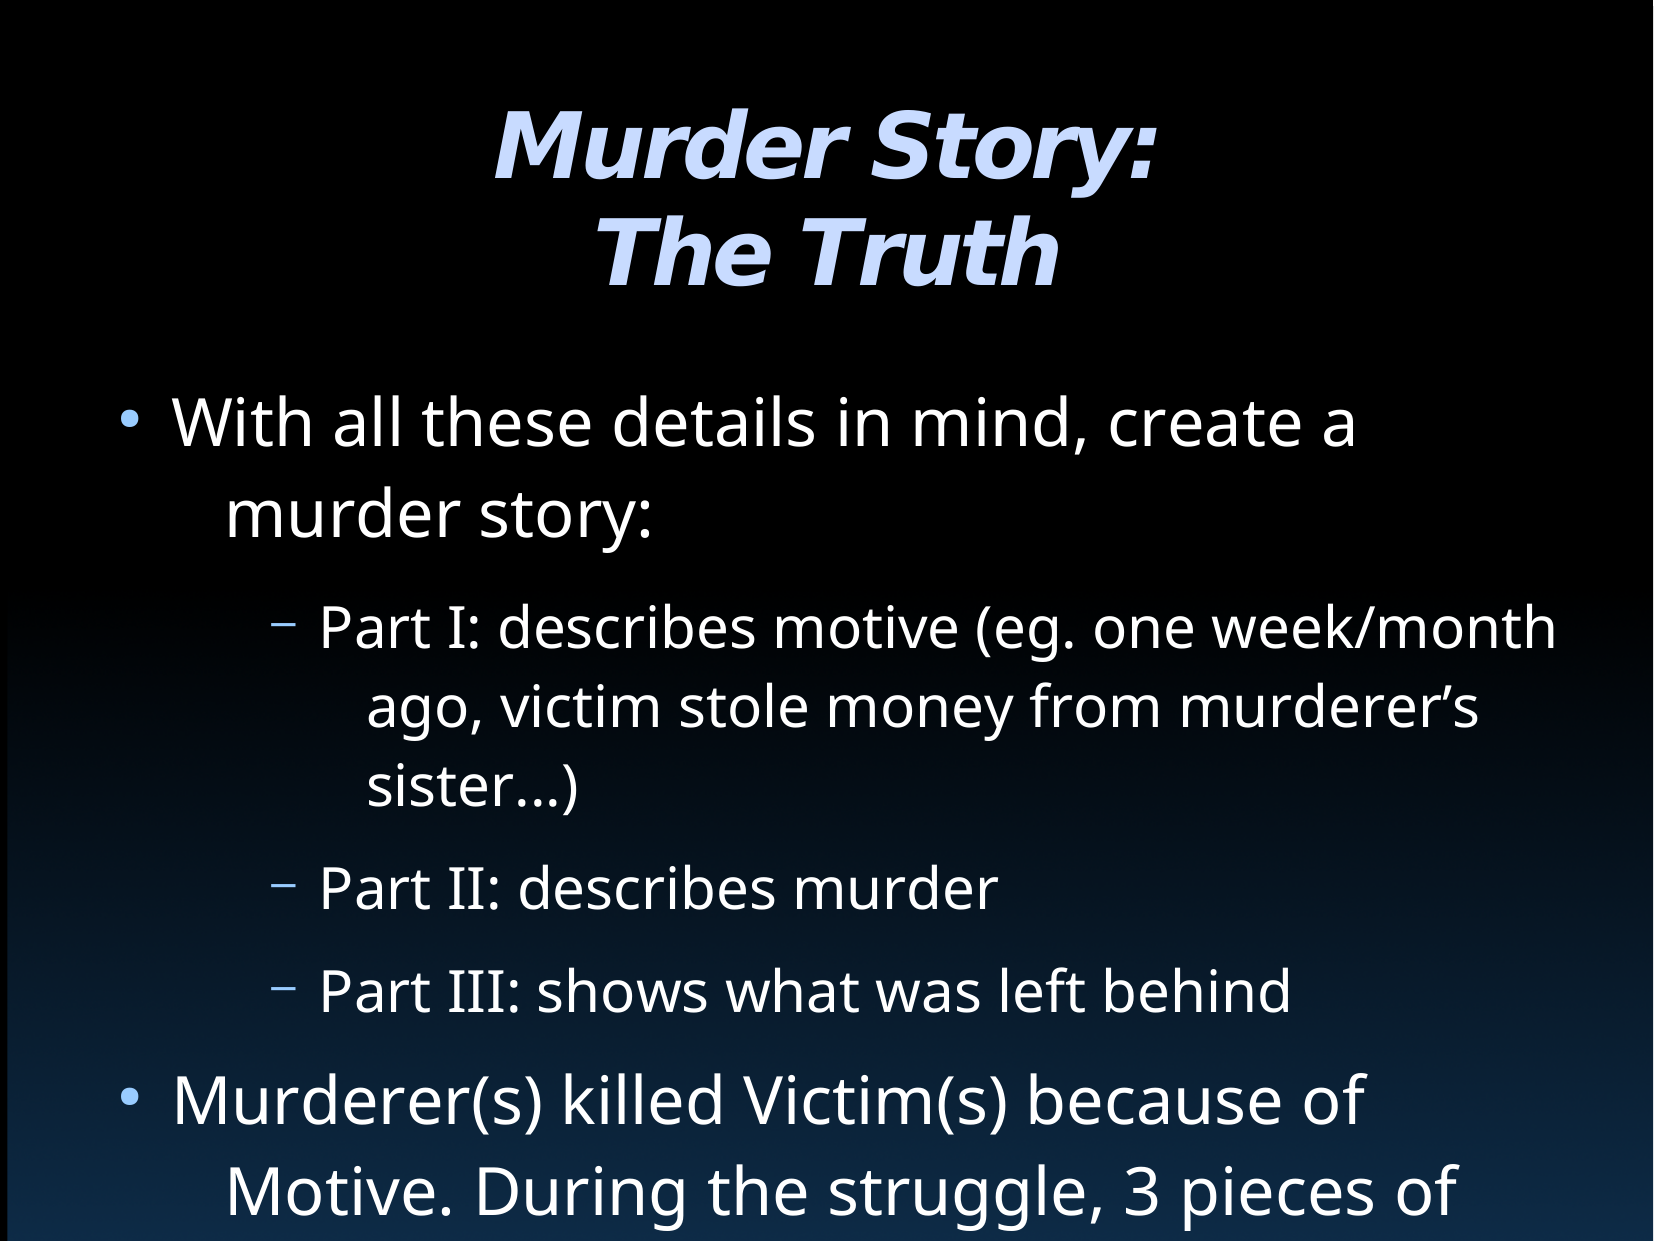

# Murder Story: The Truth
With all these details in mind, create a murder story:
Part I: describes motive (eg. one week/month ago, victim stole money from murderer’s sister...)
Part II: describes murder
Part III: shows what was left behind
Murderer(s) killed Victim(s) because of Motive. During the struggle, 3 pieces of evidence were left behind...